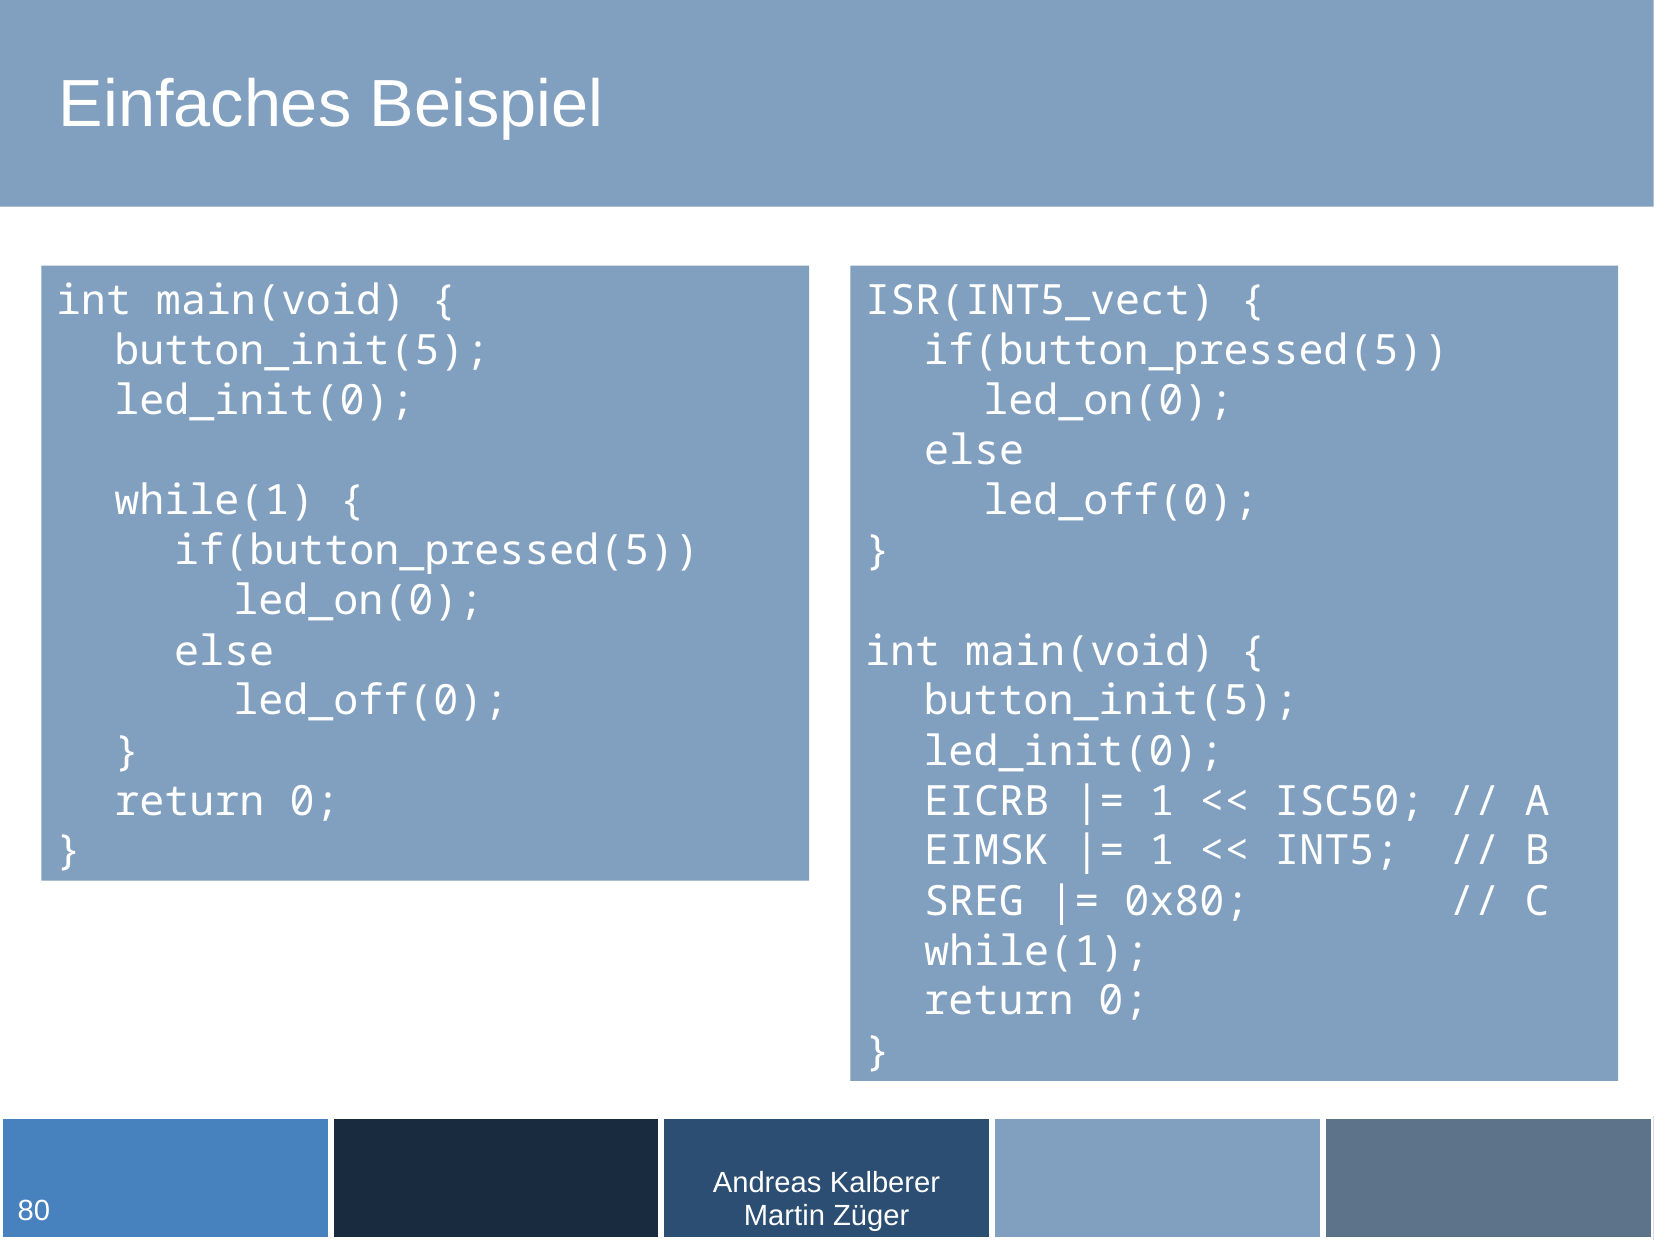

# Einfaches Beispiel
int main(void) {
	button_init(5);
	led_init(0);
	while(1) {
			if(button_pressed(5))
				led_on(0);
			else
				led_off(0);
	}
	return 0;
}
ISR(INT5_vect) {
	if(button_pressed(5))
			led_on(0);
		else
			led_off(0);
}
int main(void) {
	button_init(5);
	led_init(0);
	EICRB |= 1 << ISC50; // A
	EIMSK |= 1 << INT5; // B
	SREG |= 0x80; // C
	while(1);
	return 0;
}
LibreOffice Productivity Suite
80